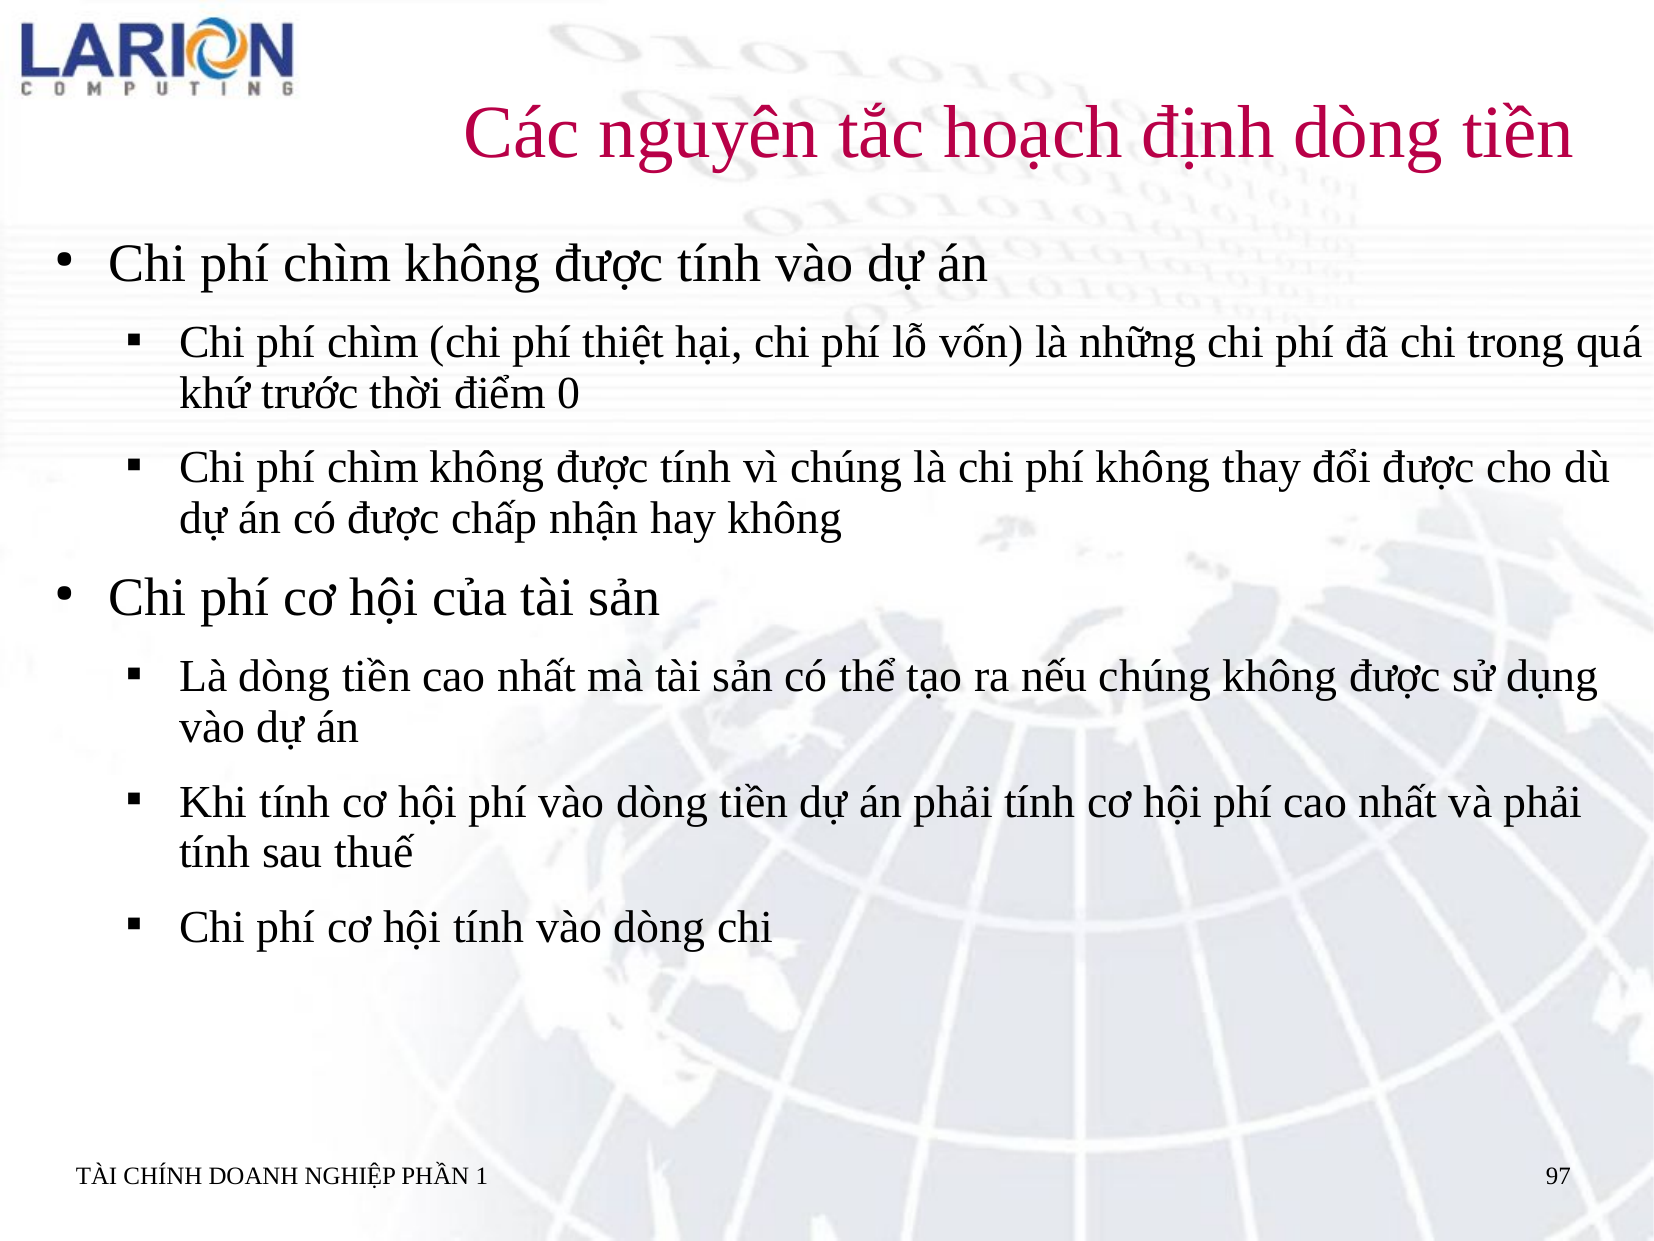

# Các nguyên tắc hoạch định dòng tiền
Chi phí chìm không được tính vào dự án
Chi phí chìm (chi phí thiệt hại, chi phí lỗ vốn) là những chi phí đã chi trong quá khứ trước thời điểm 0
Chi phí chìm không được tính vì chúng là chi phí không thay đổi được cho dù dự án có được chấp nhận hay không
Chi phí cơ hội của tài sản
Là dòng tiền cao nhất mà tài sản có thể tạo ra nếu chúng không được sử dụng vào dự án
Khi tính cơ hội phí vào dòng tiền dự án phải tính cơ hội phí cao nhất và phải tính sau thuế
Chi phí cơ hội tính vào dòng chi
TÀI CHÍNH DOANH NGHIỆP PHẦN 1
97